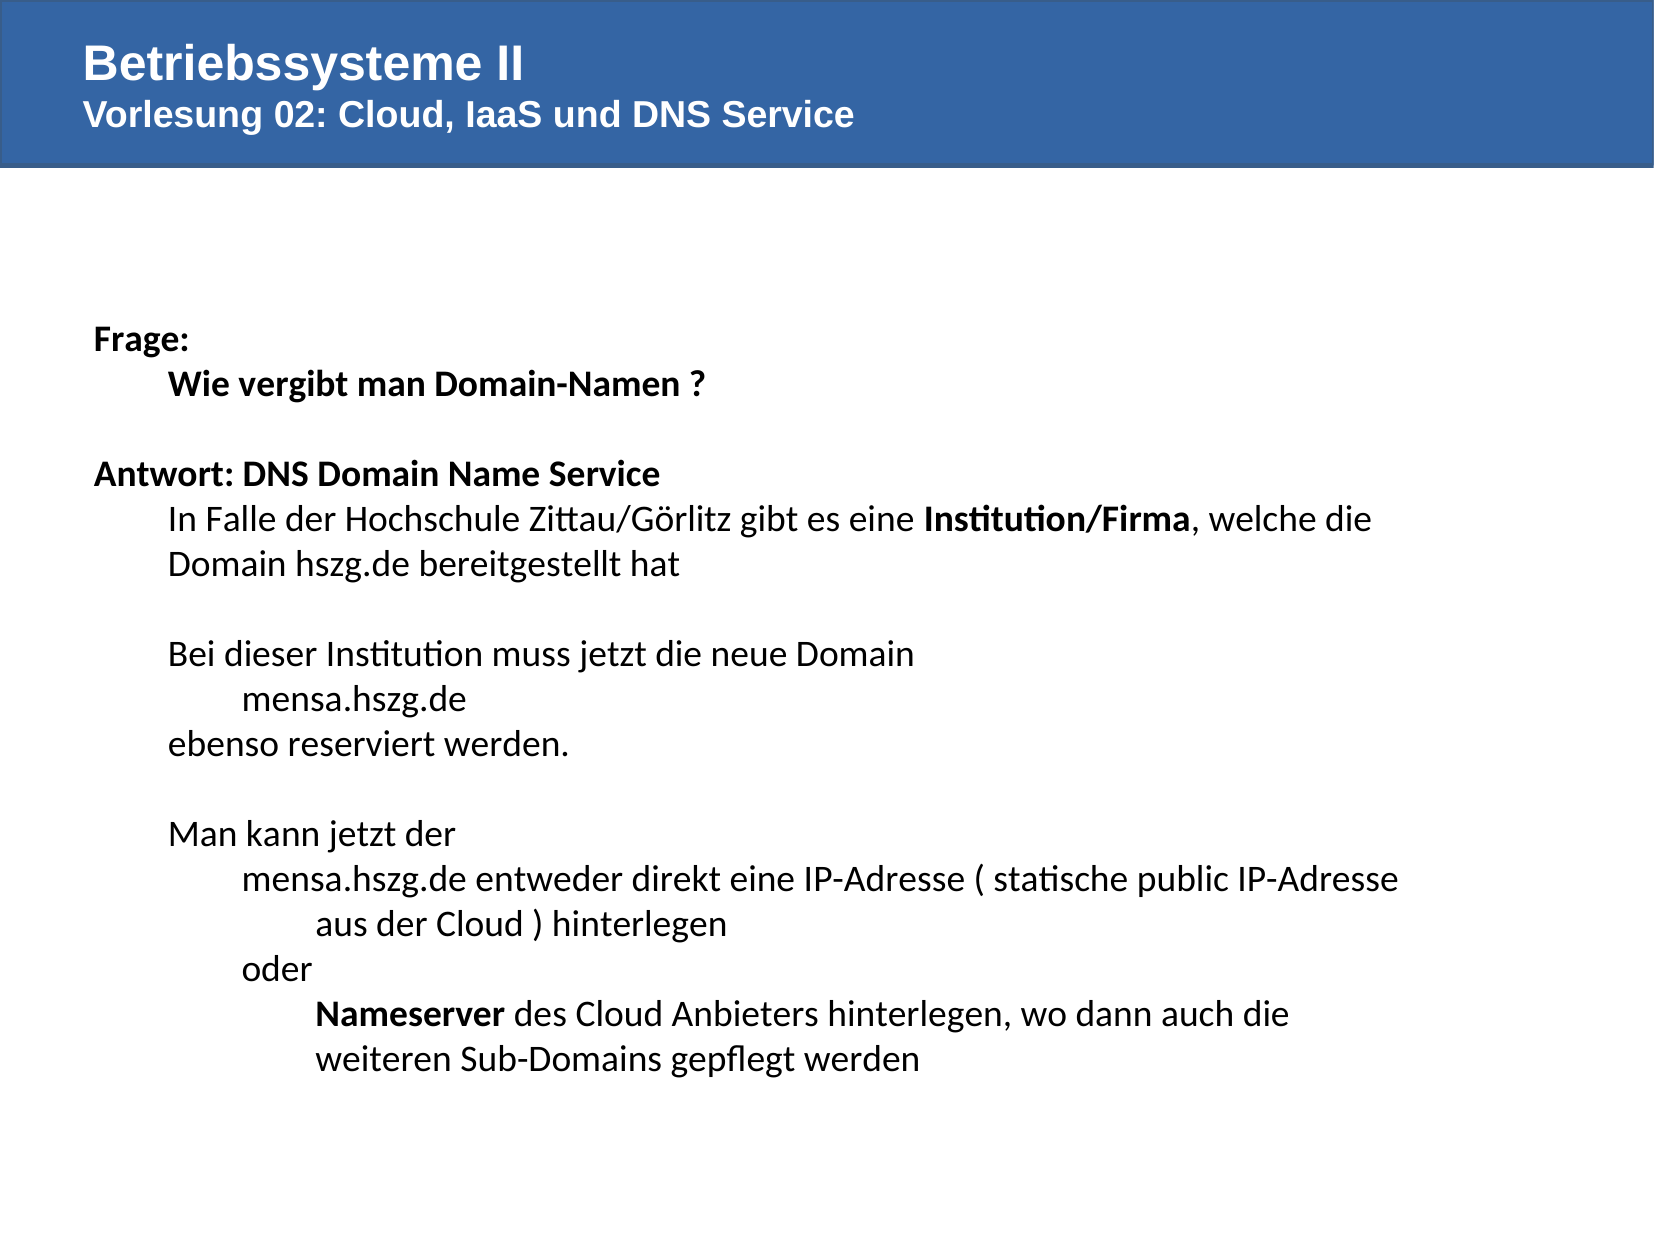

# Betriebssysteme II Vorlesung 02: Cloud, IaaS und DNS Service
Frage:
	Wie vergibt man Domain-Namen ?
Antwort: DNS Domain Name Service
	In Falle der Hochschule Zittau/Görlitz gibt es eine Institution/Firma, welche die
	Domain hszg.de bereitgestellt hat
	Bei dieser Institution muss jetzt die neue Domain
		mensa.hszg.de
	ebenso reserviert werden.
	Man kann jetzt der
		mensa.hszg.de entweder direkt eine IP-Adresse ( statische public IP-Adresse
			aus der Cloud ) hinterlegen
		oder
			Nameserver des Cloud Anbieters hinterlegen, wo dann auch die
			weiteren Sub-Domains gepflegt werden